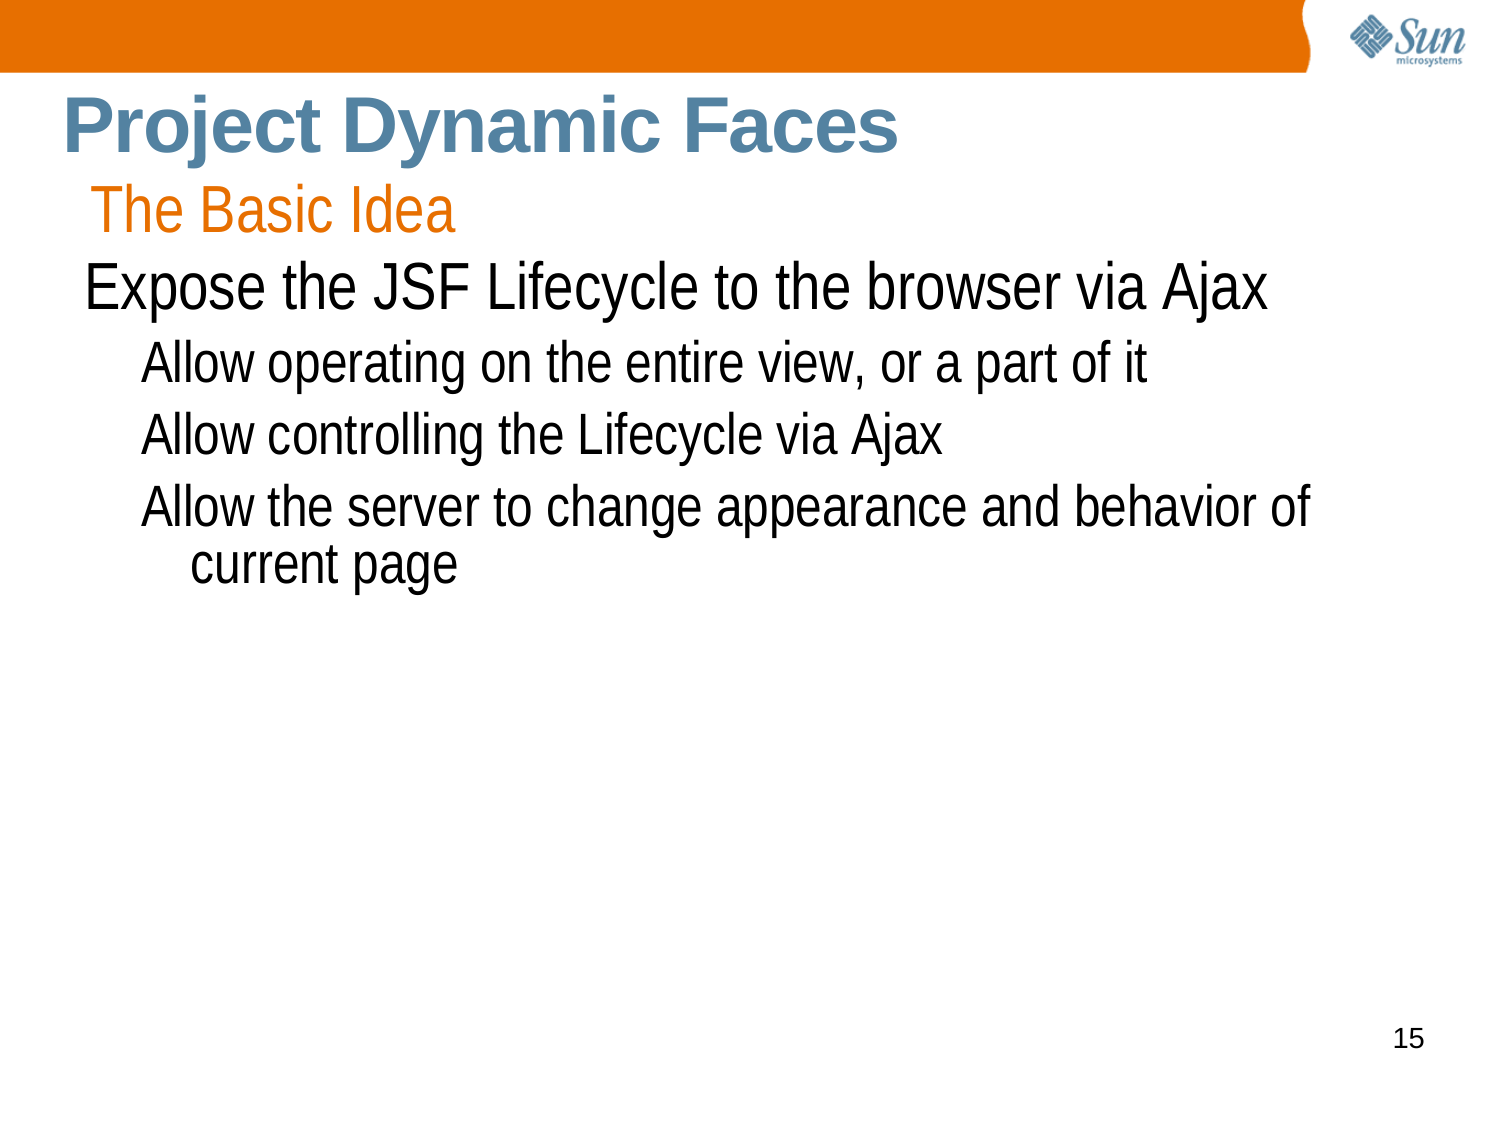

# Project Dynamic Faces
The Basic Idea
Expose the JSF Lifecycle to the browser via Ajax
Allow operating on the entire view, or a part of it
Allow controlling the Lifecycle via Ajax
Allow the server to change appearance and behavior of current page
15